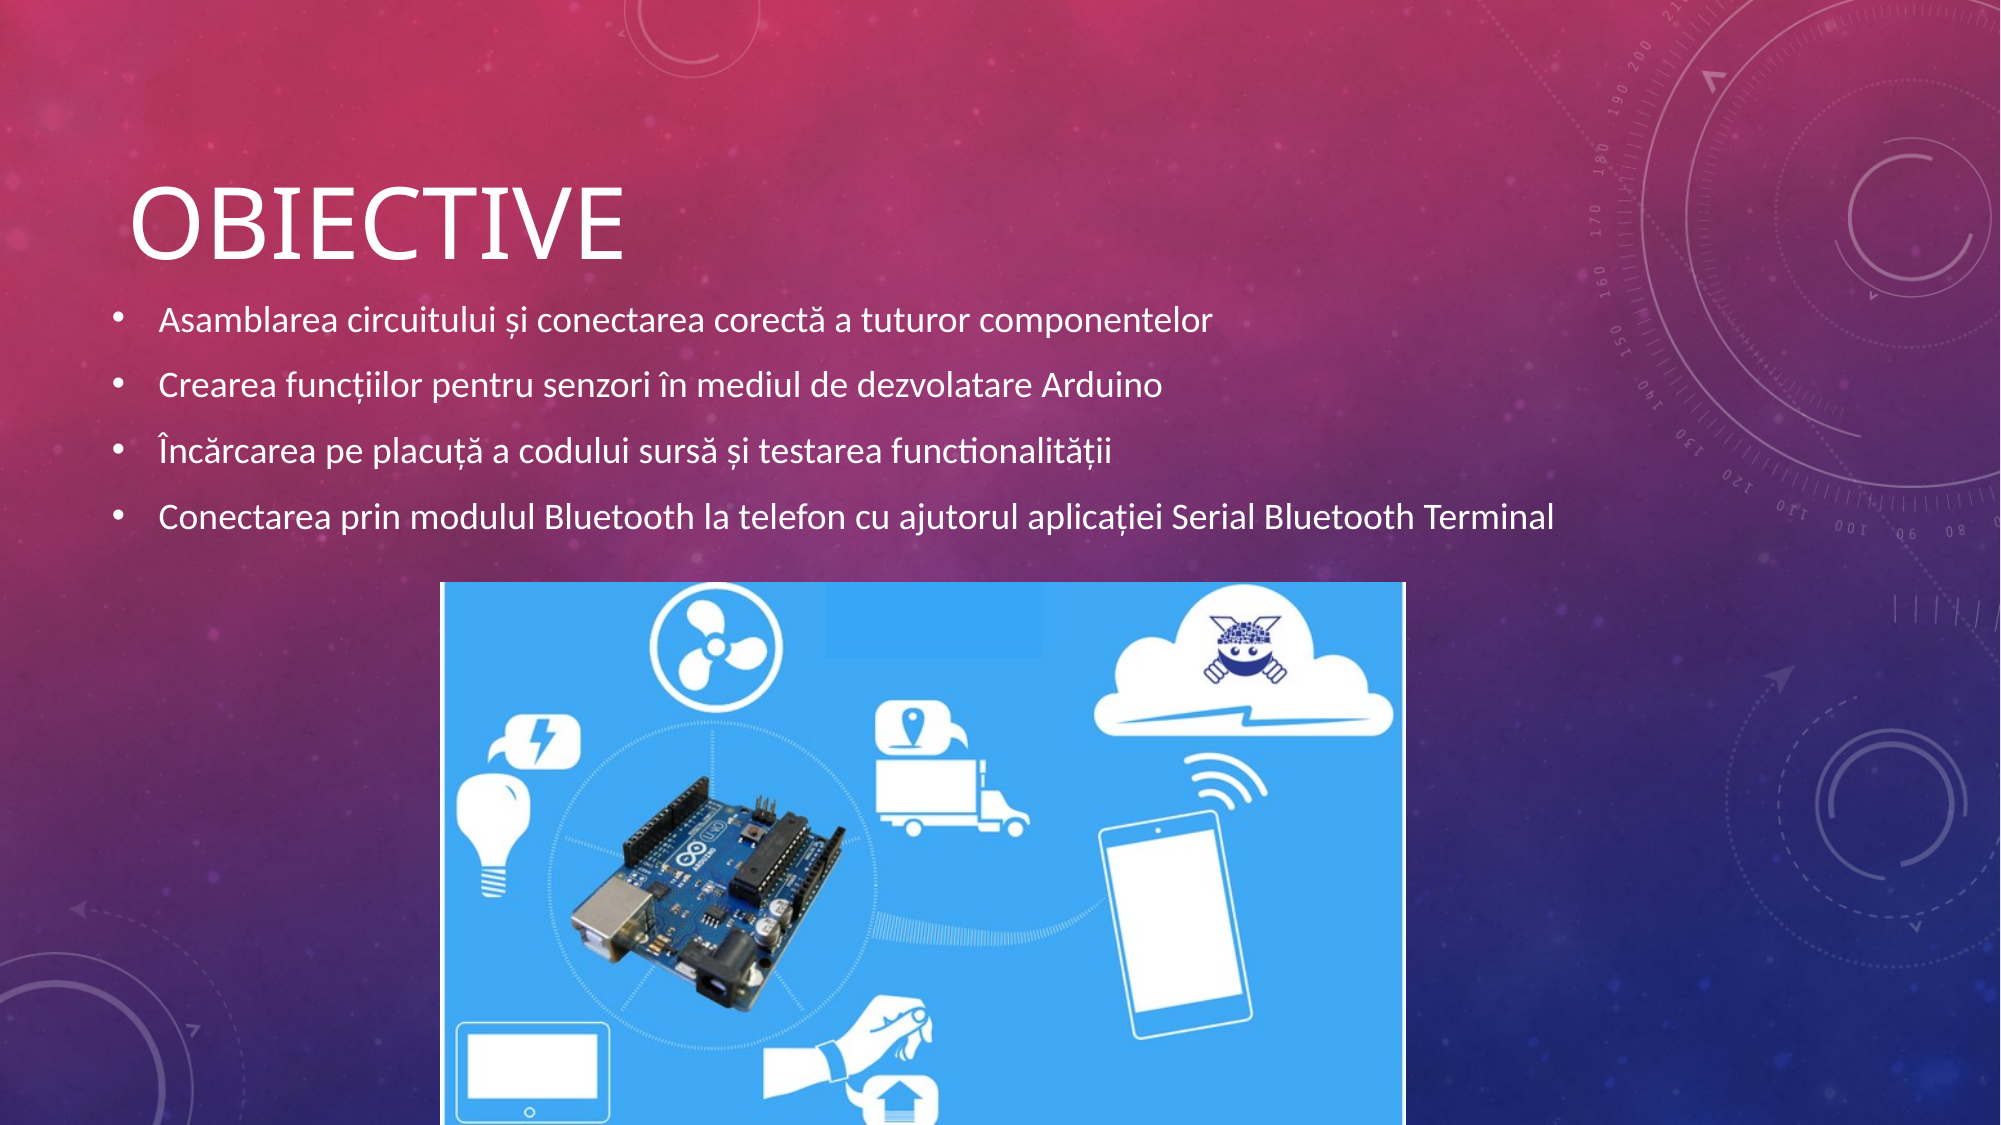

# obiective
Asamblarea circuitului și conectarea corectă a tuturor componentelor
Crearea funcțiilor pentru senzori în mediul de dezvolatare Arduino
Încărcarea pe placuță a codului sursă și testarea functionalității
Conectarea prin modulul Bluetooth la telefon cu ajutorul aplicației Serial Bluetooth Terminal